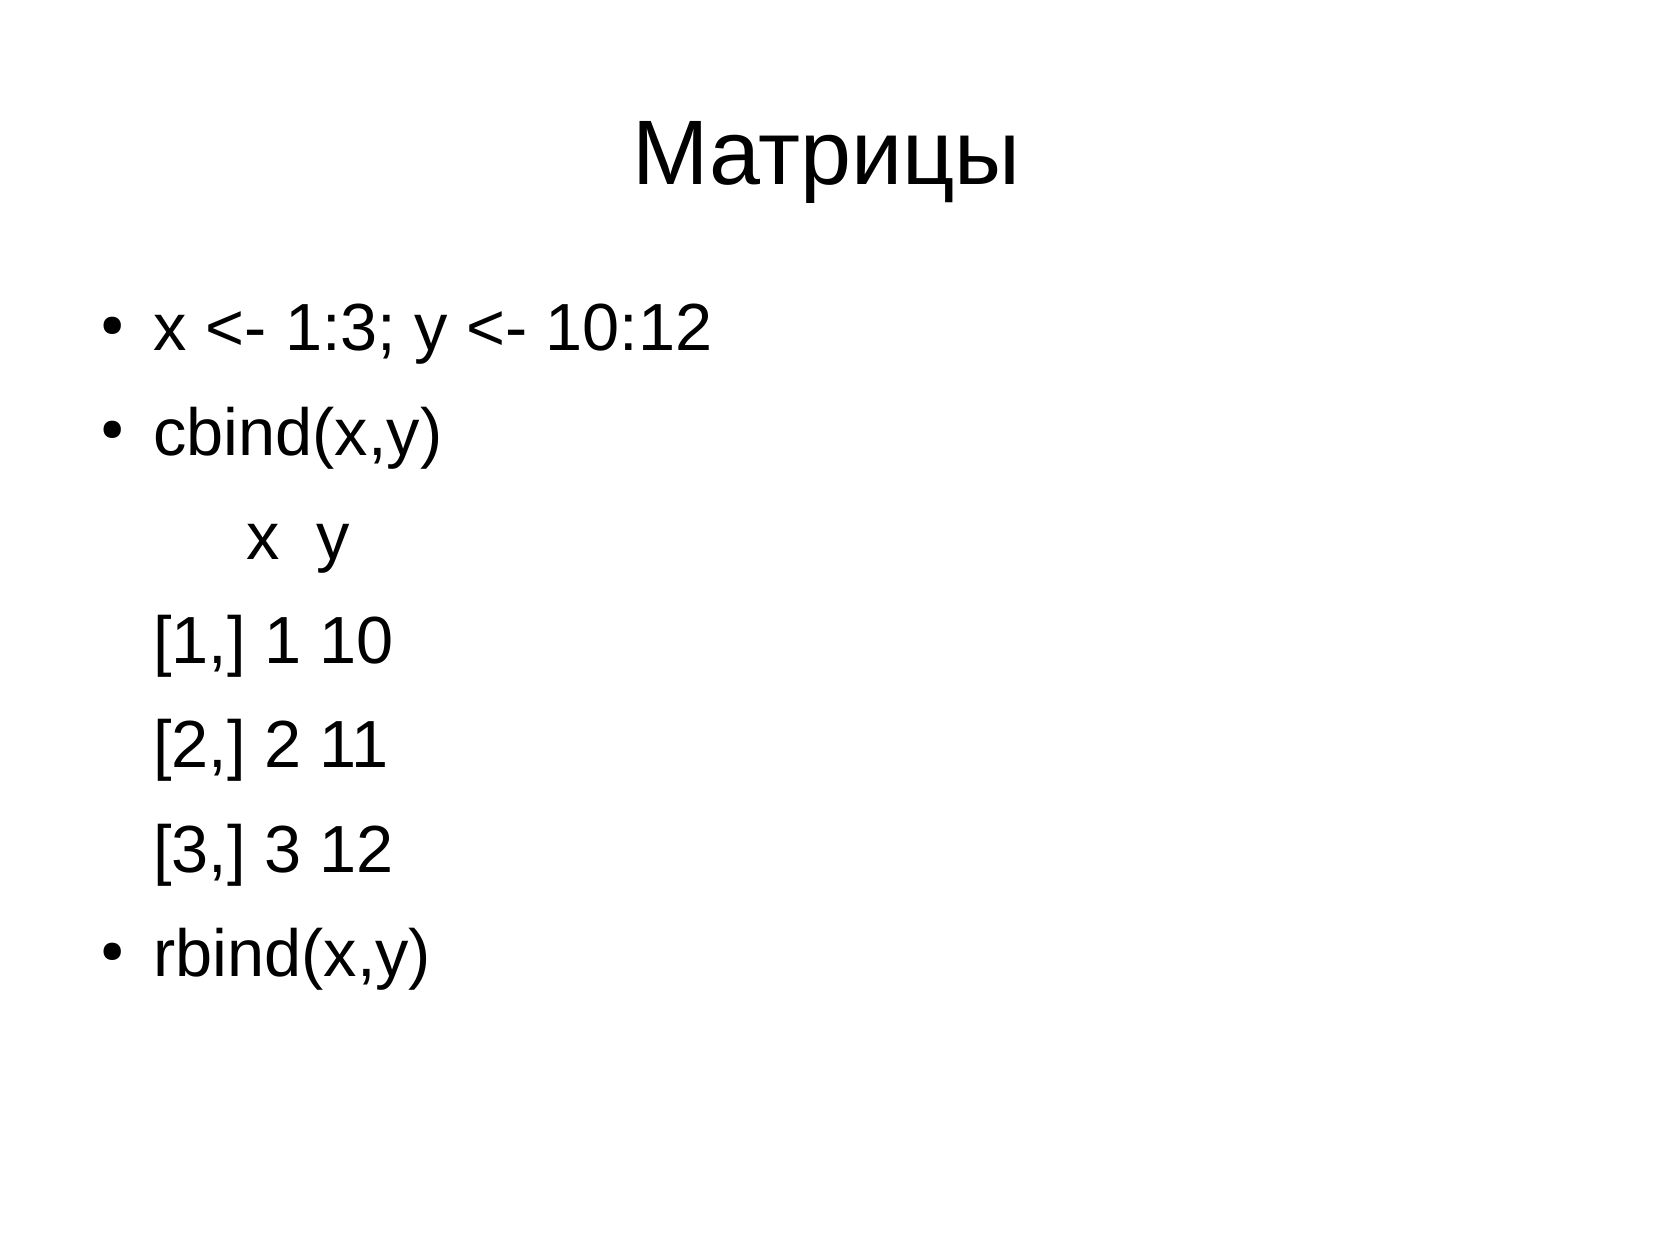

# Матрицы
x <- 1:3; y <- 10:12
cbind(x,y)
 x y
[1,] 1 10
[2,] 2 11
[3,] 3 12
rbind(x,y)